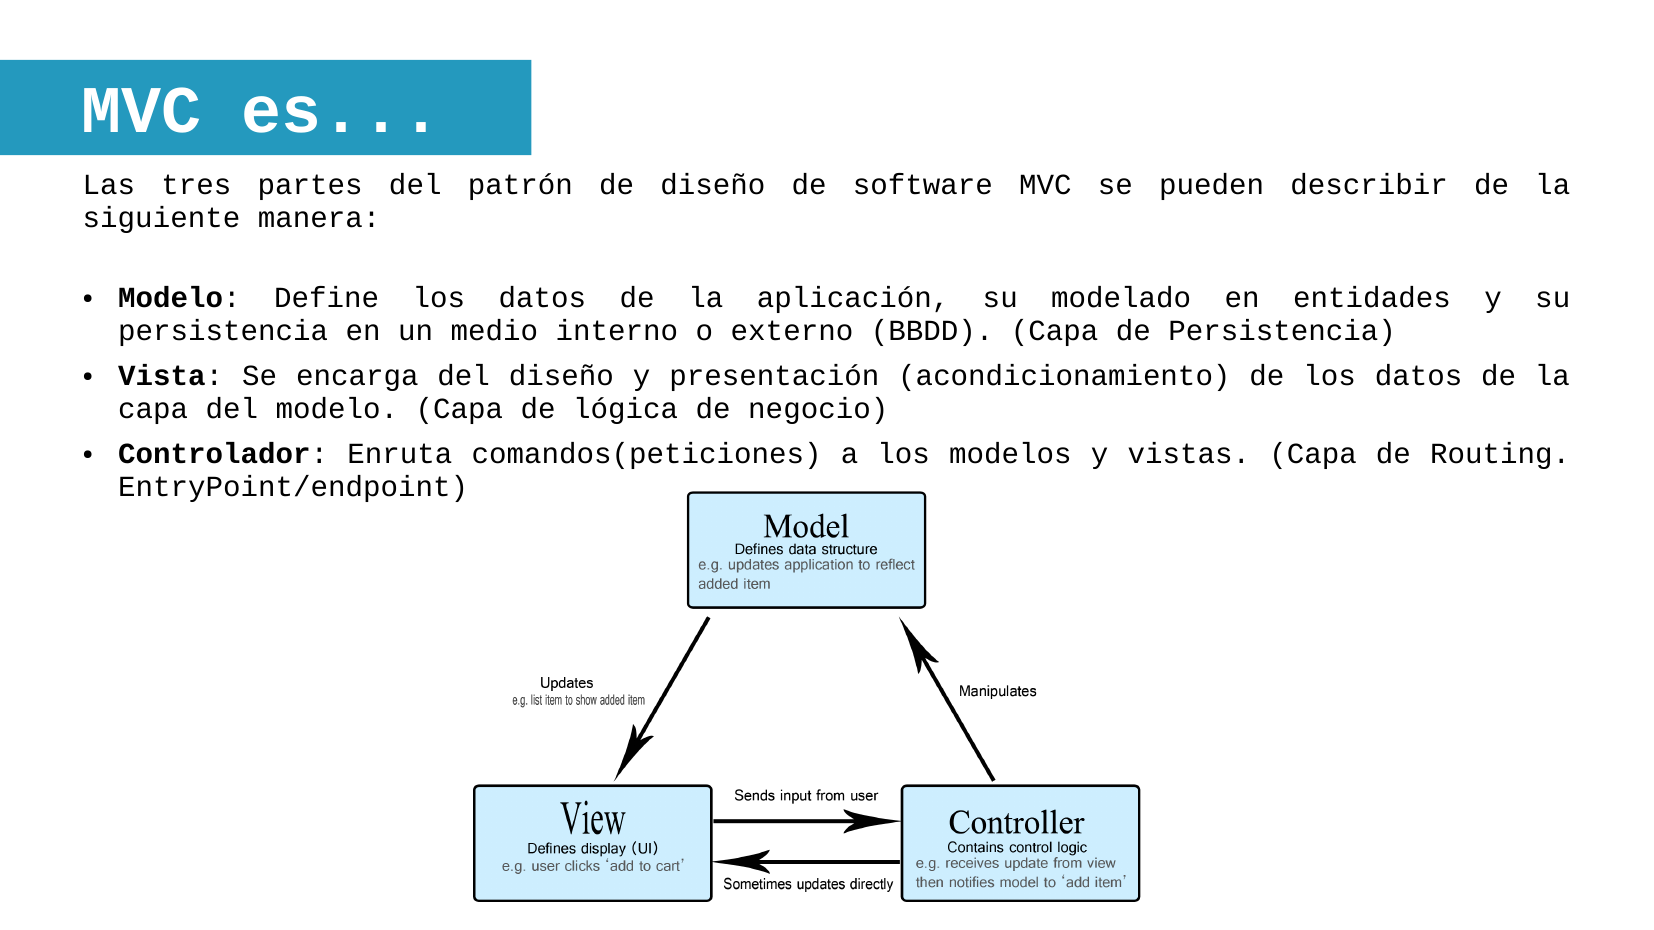

MVC es...
# Las tres partes del patrón de diseño de software MVC se pueden describir de la siguiente manera:
Modelo: Define los datos de la aplicación, su modelado en entidades y su persistencia en un medio interno o externo (BBDD). (Capa de Persistencia)
Vista: Se encarga del diseño y presentación (acondicionamiento) de los datos de la capa del modelo. (Capa de lógica de negocio)
Controlador: Enruta comandos(peticiones) a los modelos y vistas. (Capa de Routing. EntryPoint/endpoint)